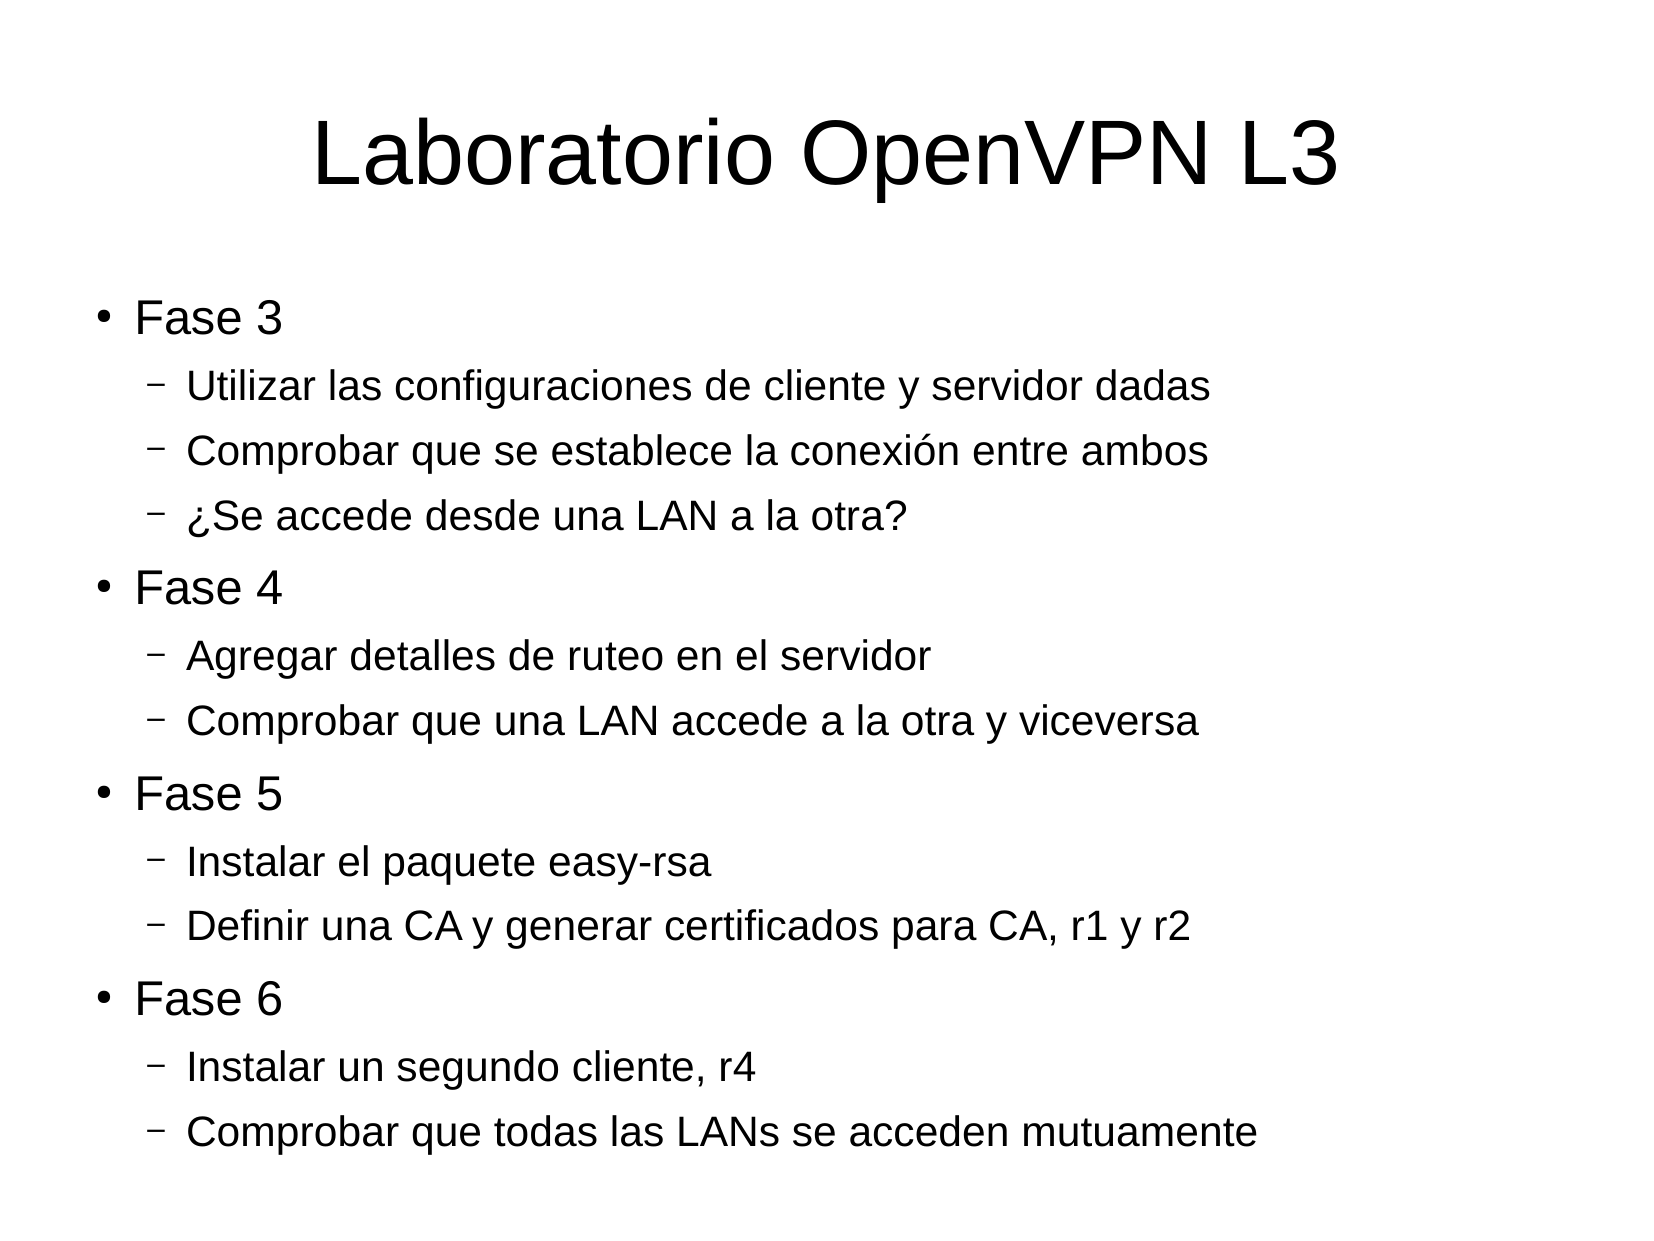

# Laboratorio OpenVPN L3
Fase 3
Utilizar las configuraciones de cliente y servidor dadas
Comprobar que se establece la conexión entre ambos
¿Se accede desde una LAN a la otra?
Fase 4
Agregar detalles de ruteo en el servidor
Comprobar que una LAN accede a la otra y viceversa
Fase 5
Instalar el paquete easy-rsa
Definir una CA y generar certificados para CA, r1 y r2
Fase 6
Instalar un segundo cliente, r4
Comprobar que todas las LANs se acceden mutuamente